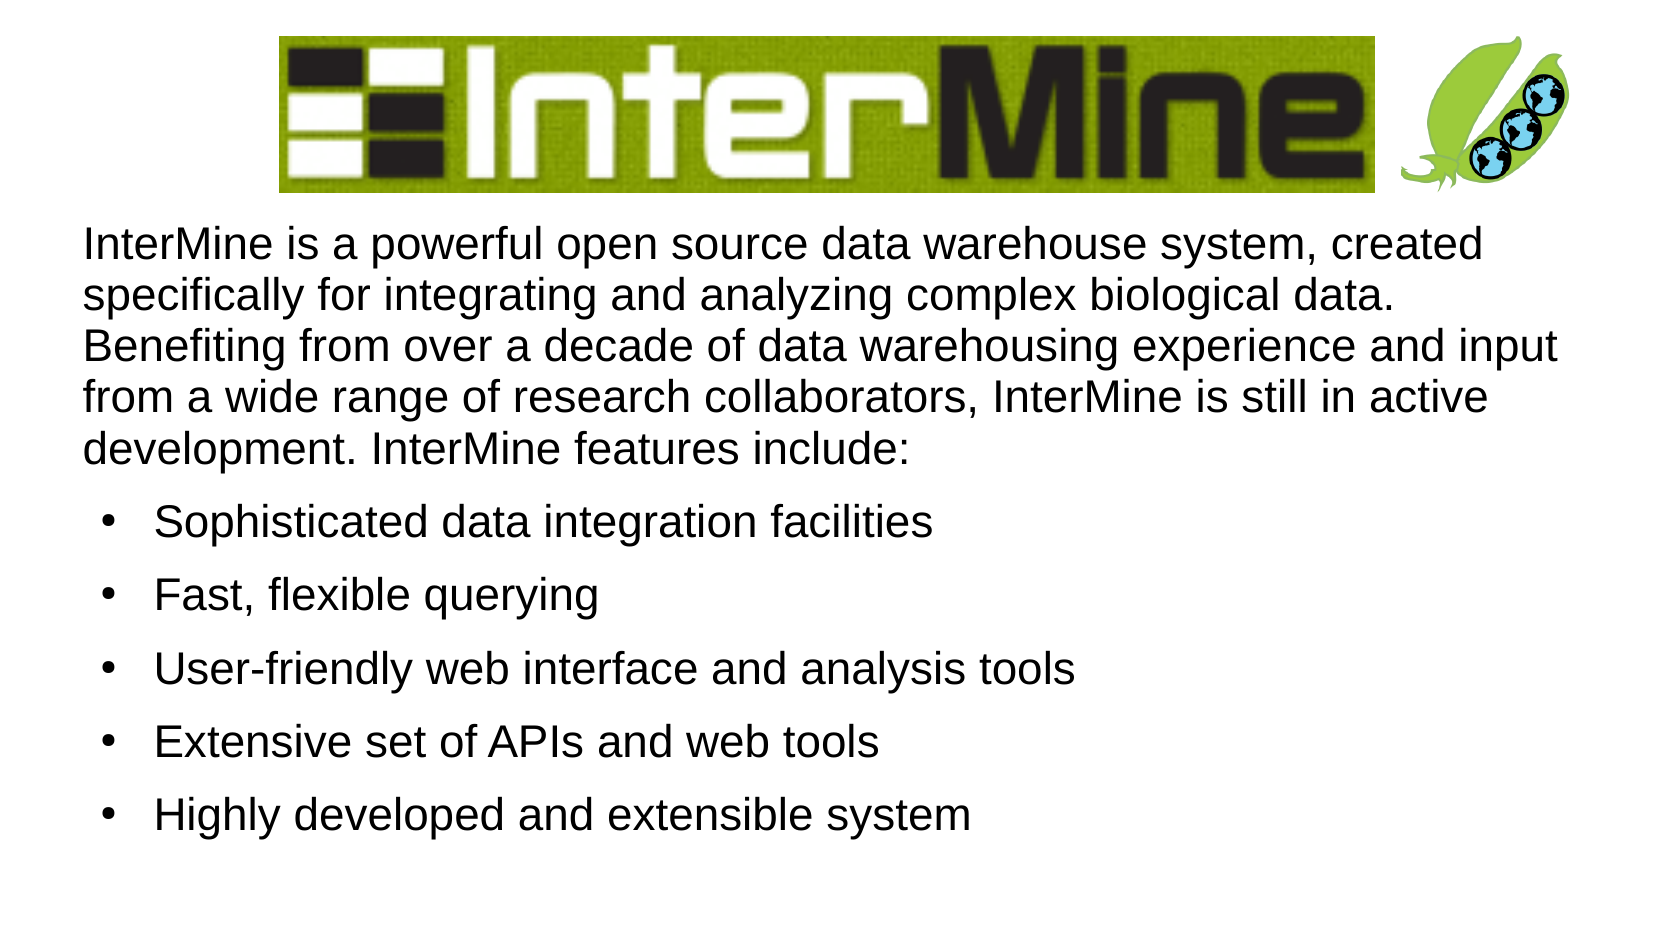

# InterMine is a powerful open source data warehouse system, created specifically for integrating and analyzing complex biological data. Benefiting from over a decade of data warehousing experience and input from a wide range of research collaborators, InterMine is still in active development. InterMine features include:
Sophisticated data integration facilities
Fast, flexible querying
User-friendly web interface and analysis tools
Extensive set of APIs and web tools
Highly developed and extensible system